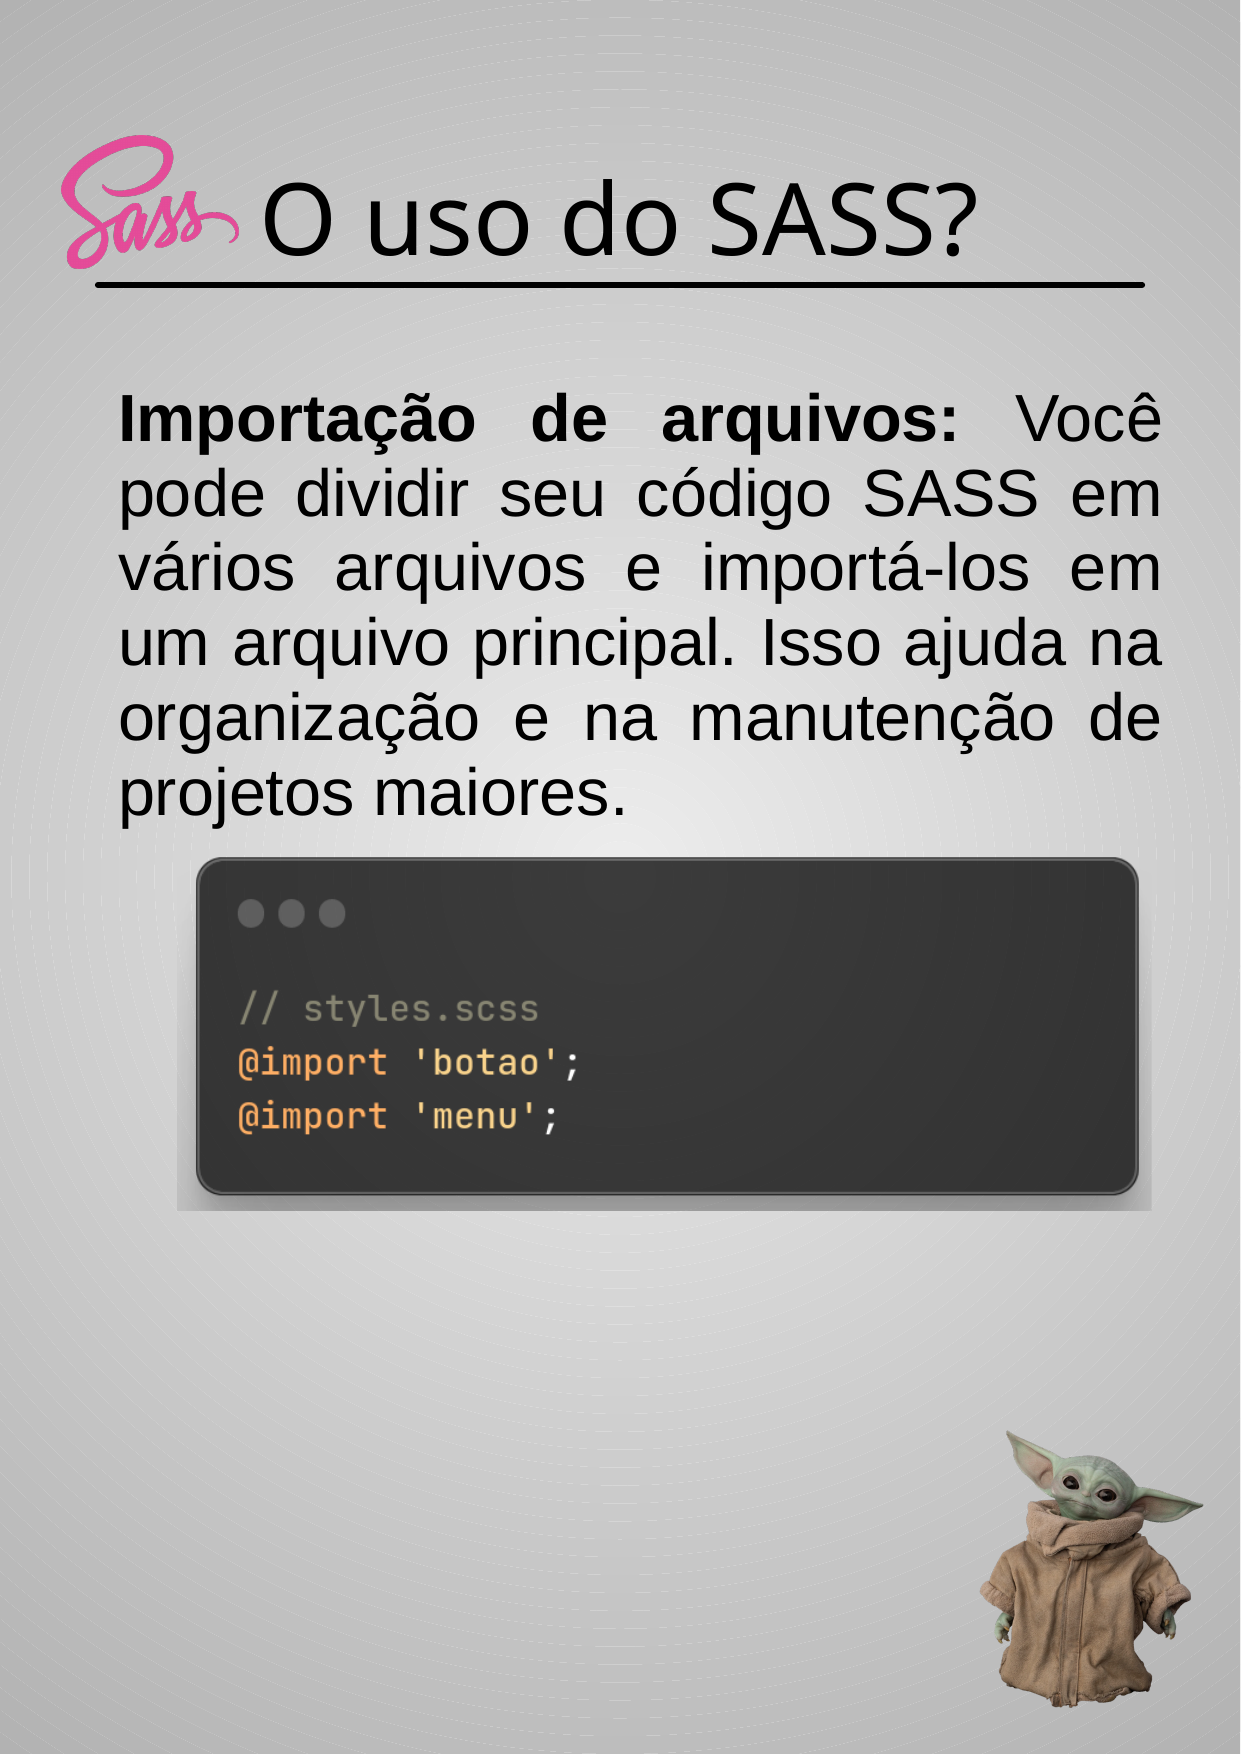

# O uso do SASS?
Importação de arquivos: Você pode dividir seu código SASS em vários arquivos e importá-los em um arquivo principal. Isso ajuda na organização e na manutenção de projetos maiores.